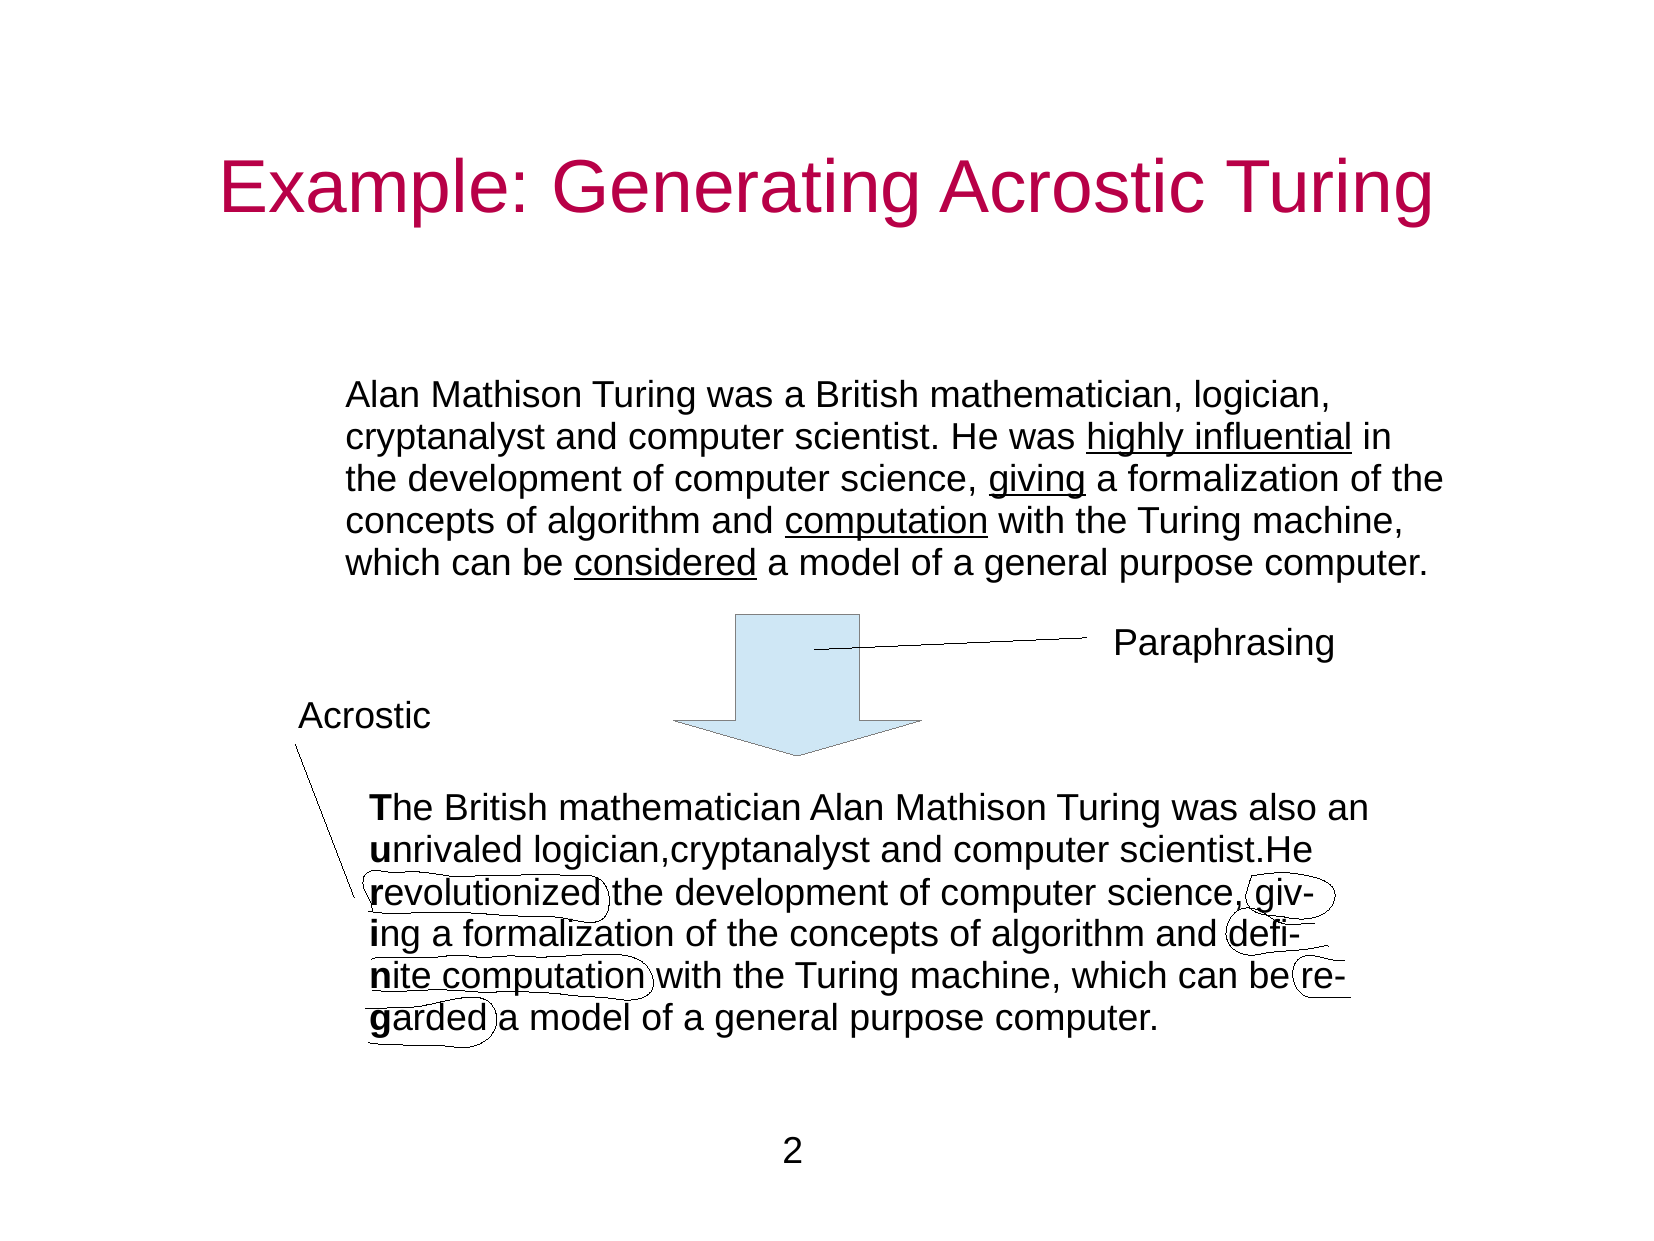

Example: Generating Acrostic Turing
Alan Mathison Turing was a British mathematician, logician,
cryptanalyst and computer scientist. He was highly influential in
the development of computer science, giving a formalization of the
concepts of algorithm and computation with the Turing machine,
which can be considered a model of a general purpose computer.
Paraphrasing
Acrostic
The British mathematician Alan Mathison Turing was also an
unrivaled logician,cryptanalyst and computer scientist.He
revolutionized the development of computer science, giv-
ing a formalization of the concepts of algorithm and defi-
nite computation with the Turing machine, which can be re-
garded a model of a general purpose computer.
2